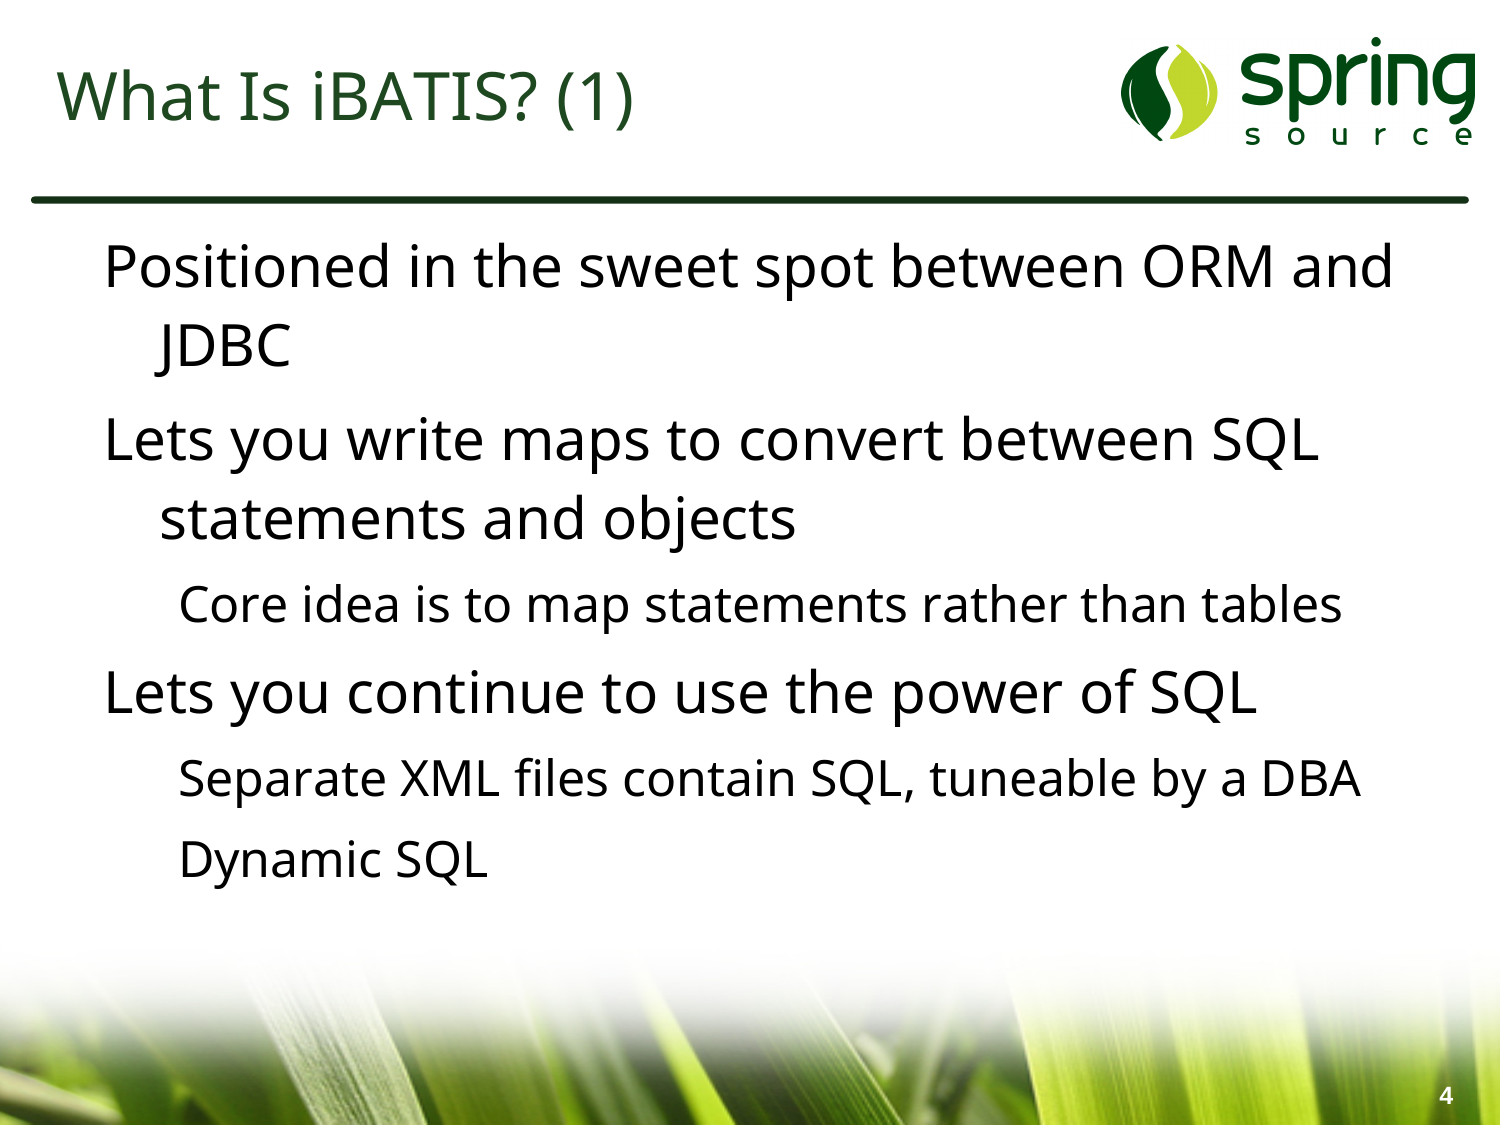

# What Is iBATIS? (1)‏
Positioned in the sweet spot between ORM and JDBC
Lets you write maps to convert between SQL statements and objects
Core idea is to map statements rather than tables
Lets you continue to use the power of SQL
Separate XML files contain SQL, tuneable by a DBA
Dynamic SQL